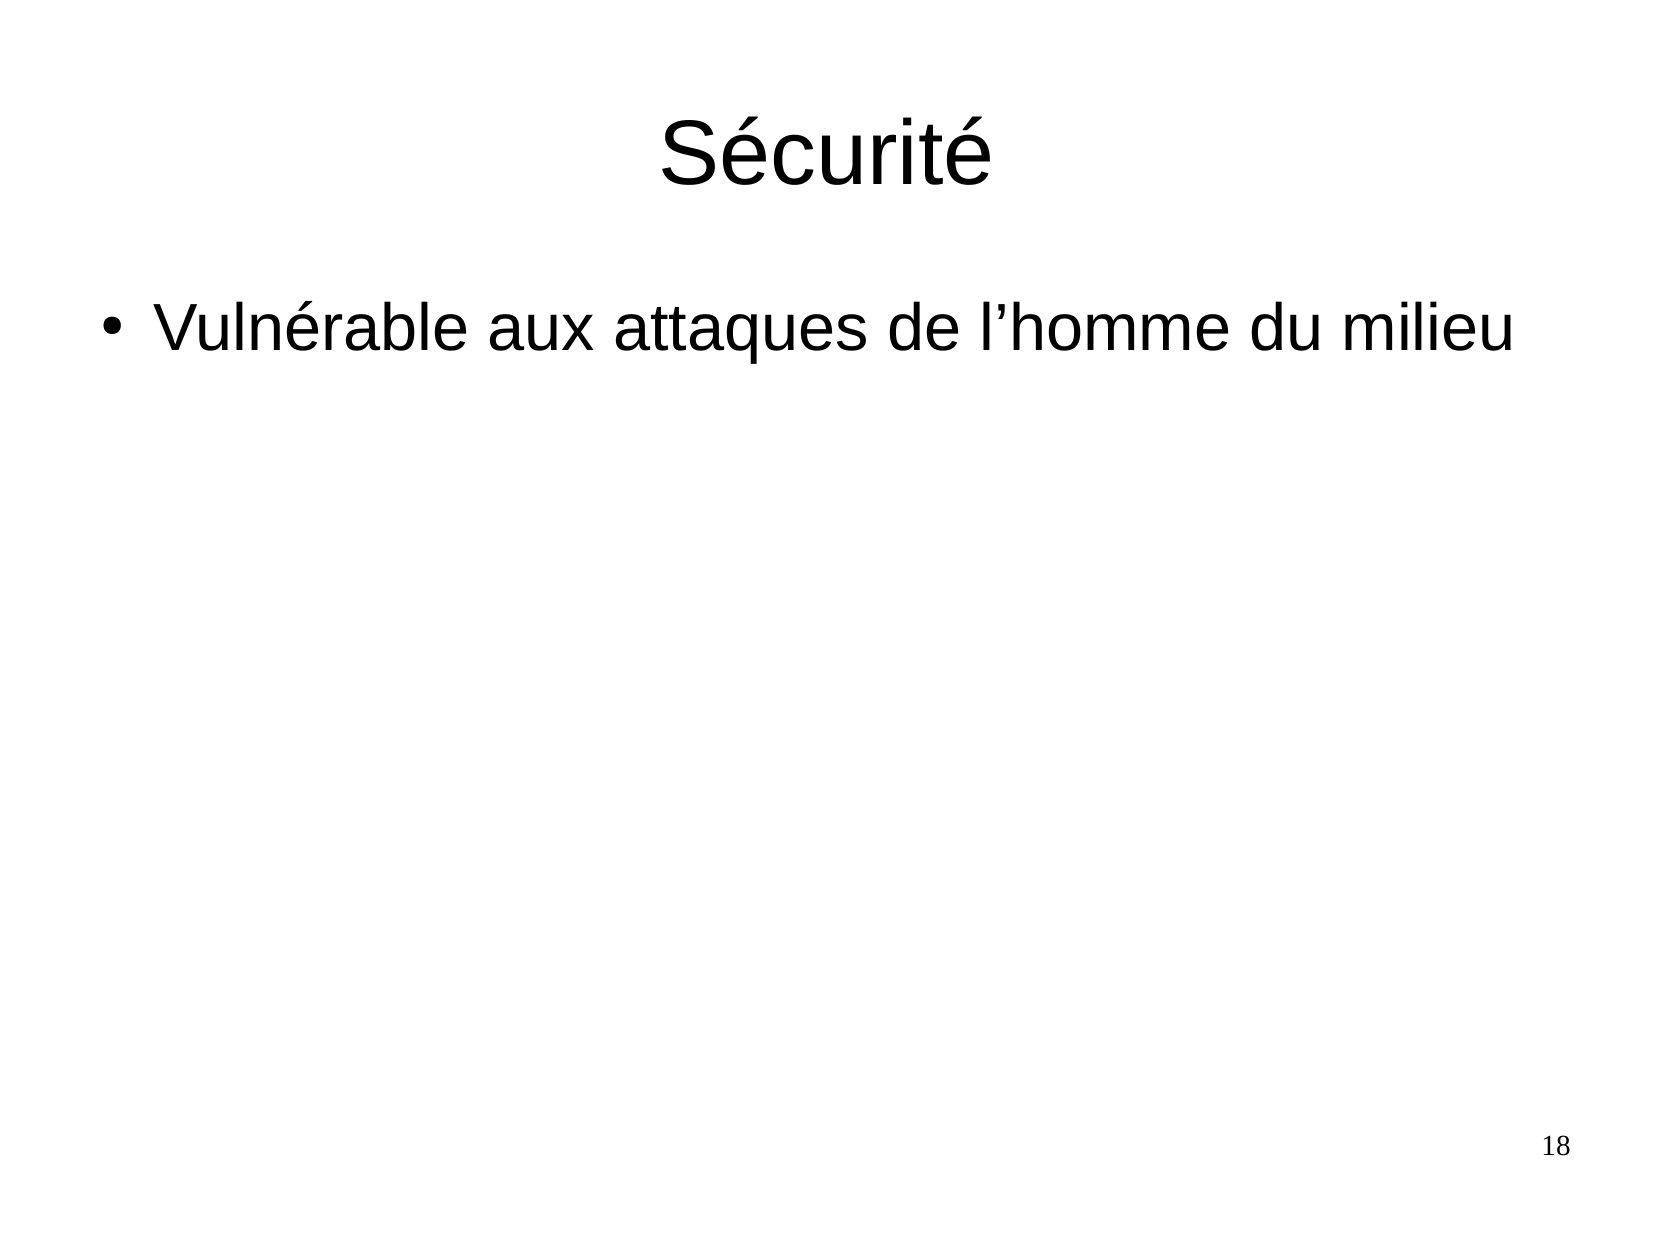

# Sécurité
Vulnérable aux attaques de l’homme du milieu
18